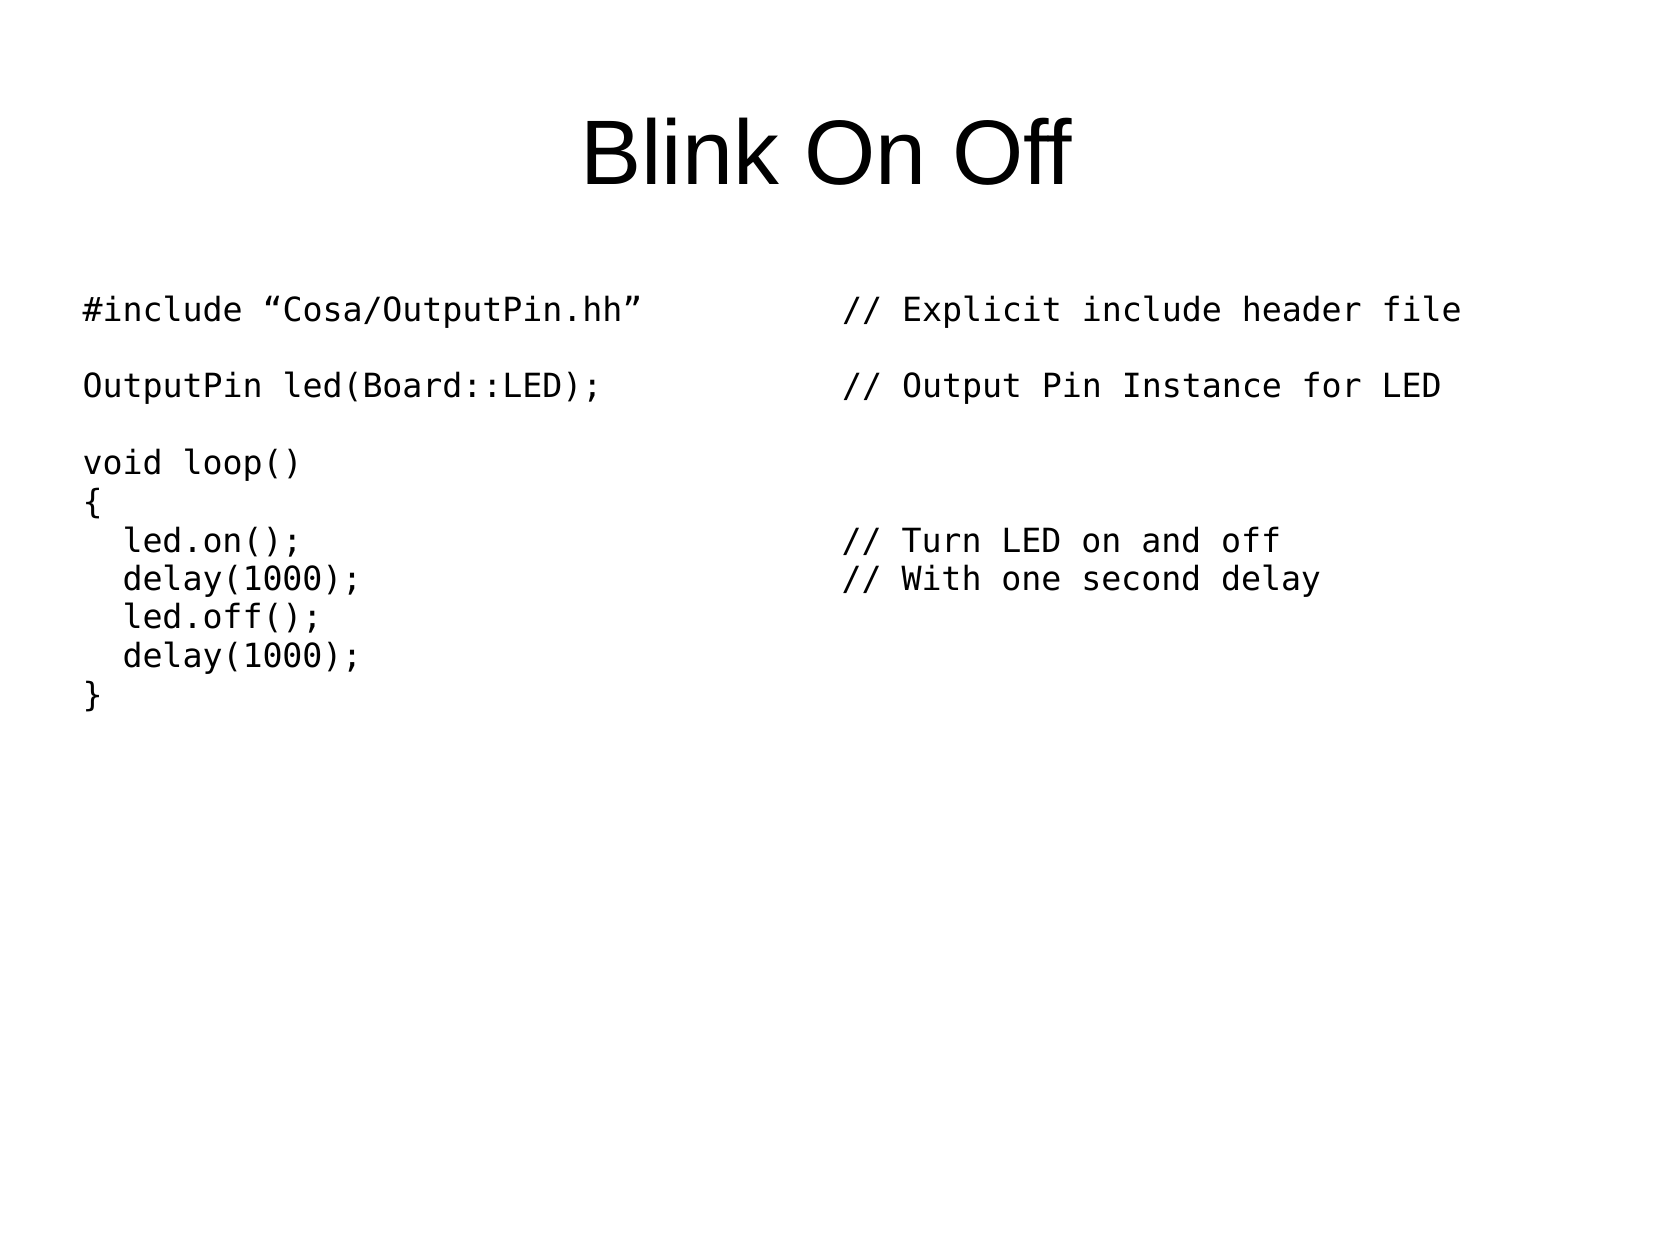

# Blink On Off
#include “Cosa/OutputPin.hh” // Explicit include header file
OutputPin led(Board::LED); // Output Pin Instance for LED
void loop()
{
 led.on(); // Turn LED on and off
 delay(1000); // With one second delay
 led.off();
 delay(1000);
}